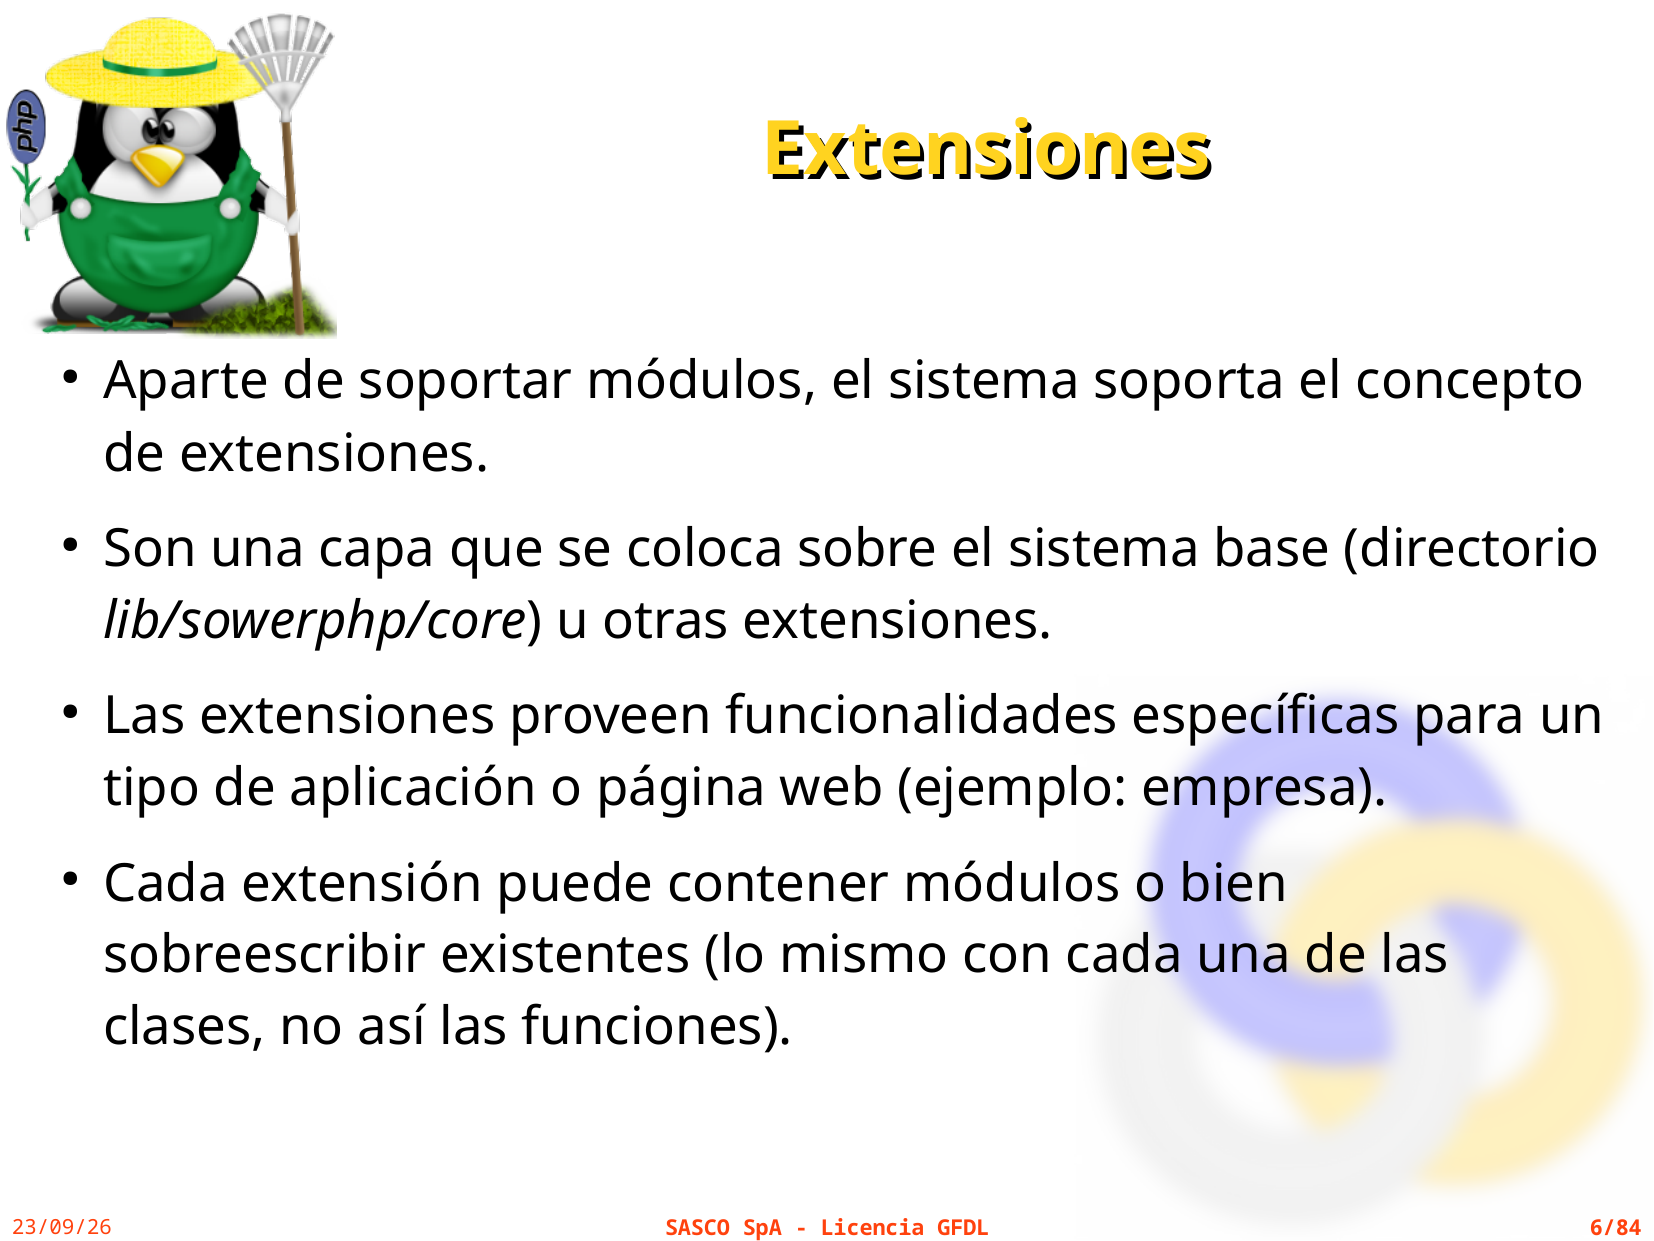

# Extensiones
Aparte de soportar módulos, el sistema soporta el concepto de extensiones.
Son una capa que se coloca sobre el sistema base (directorio lib/sowerphp/core) u otras extensiones.
Las extensiones proveen funcionalidades específicas para un tipo de aplicación o página web (ejemplo: empresa).
Cada extensión puede contener módulos o bien sobreescribir existentes (lo mismo con cada una de las clases, no así las funciones).
SASCO SpA - Licencia GFDL
6